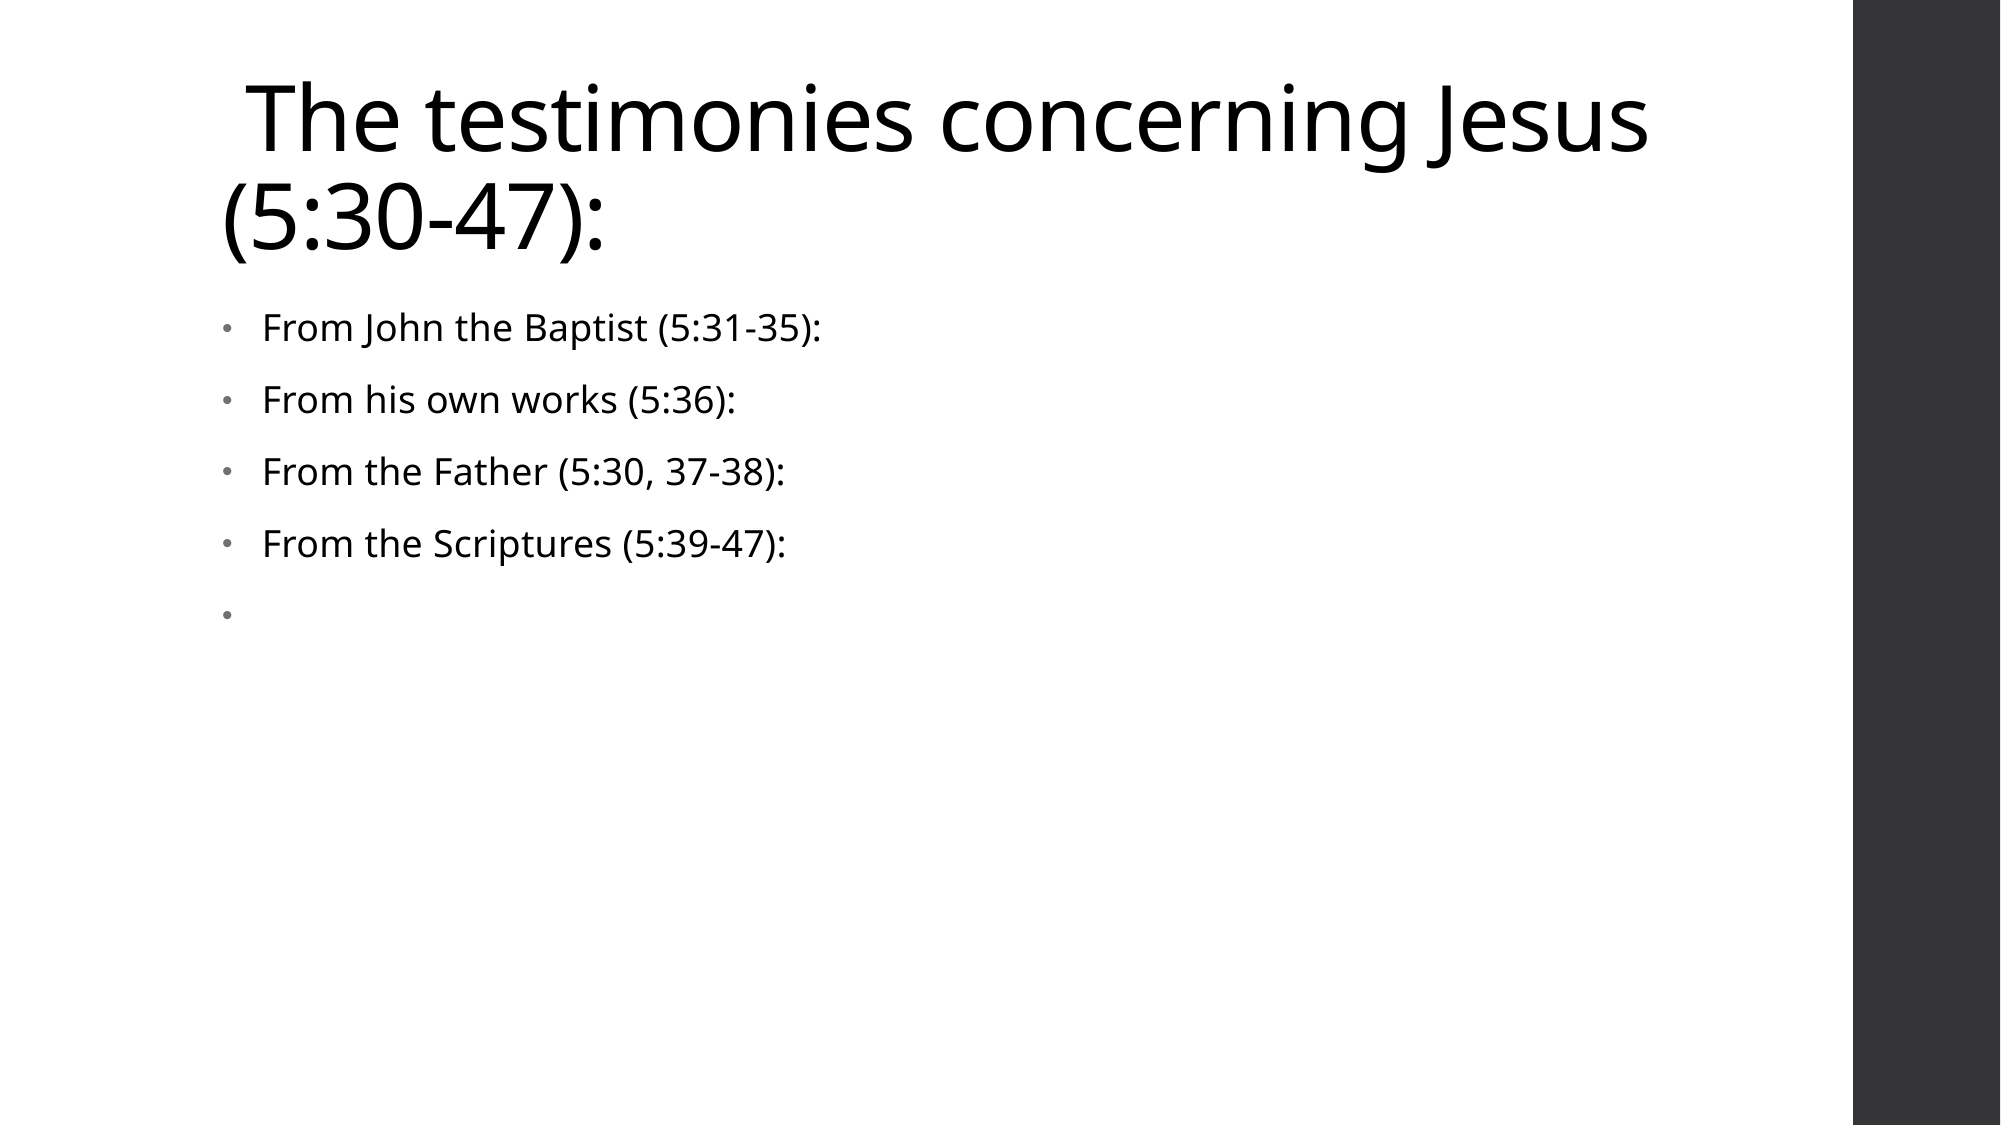

# The testimonies concerning Jesus (5:30-47):
 From John the Baptist (5:31-35):
 From his own works (5:36):
 From the Father (5:30, 37-38):
 From the Scriptures (5:39-47):